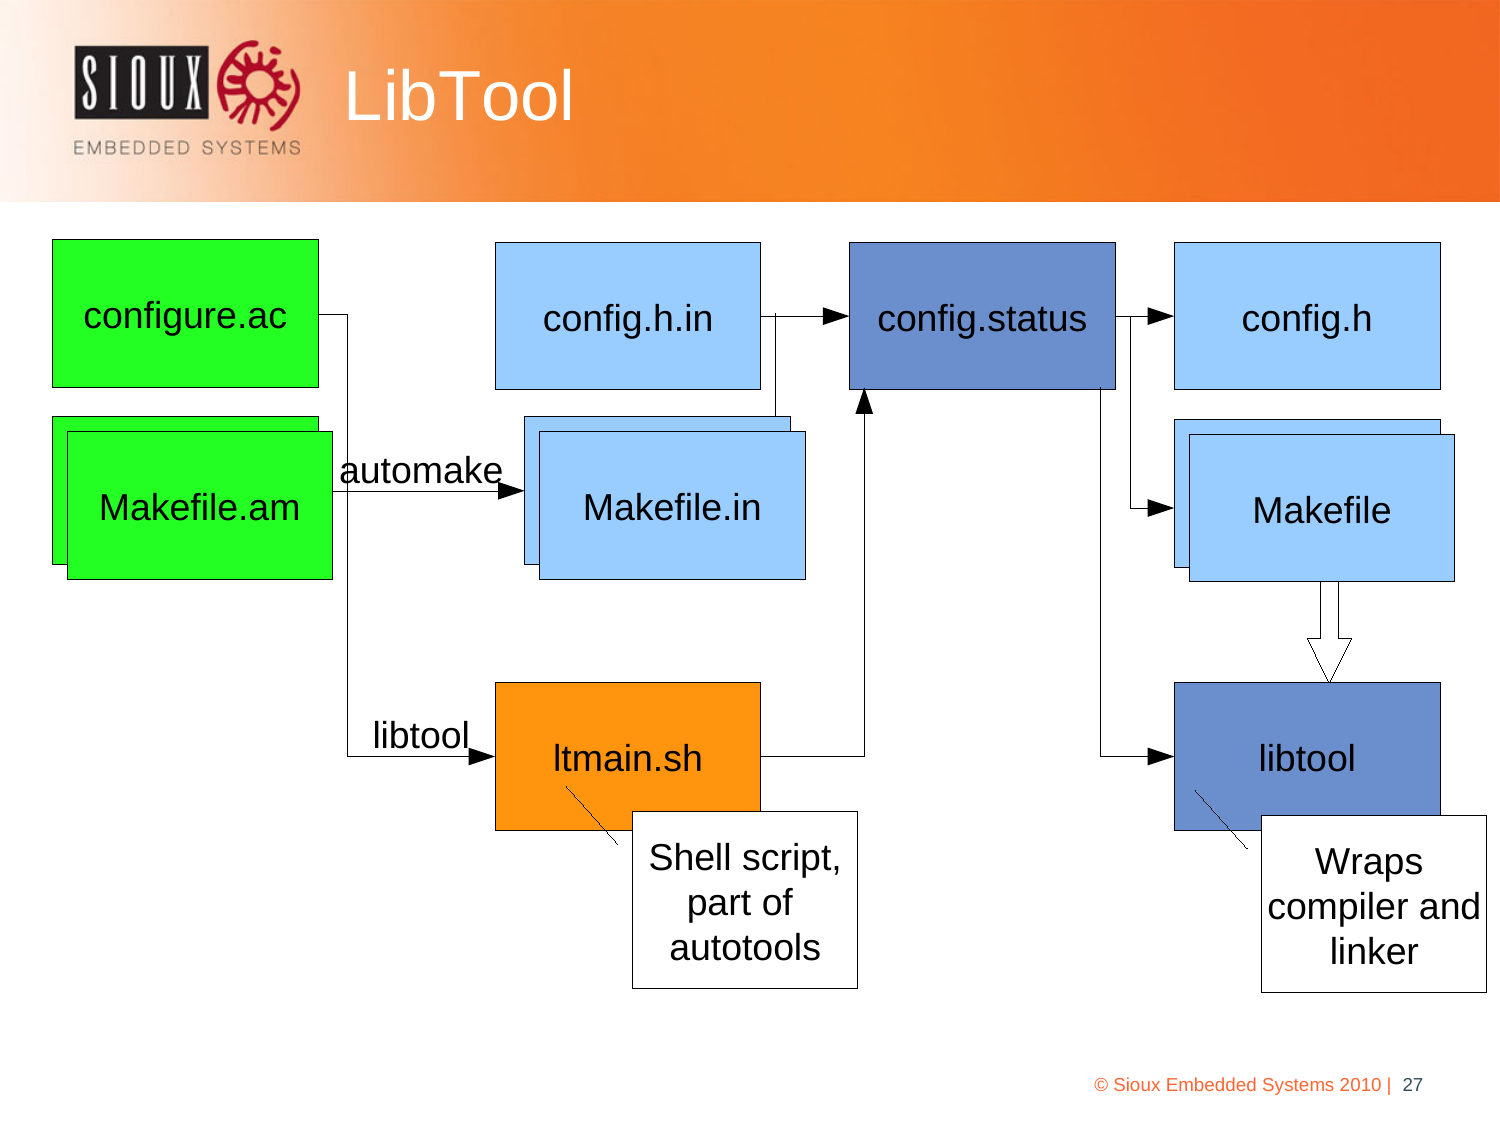

# LibTool
configure.ac
config.h.in
config.status
config.h
Makefile.am
Makefile.in
Makefile
Makefile.am
Makefile.in
Makefile
automake
ltmain.sh
libtool
libtool
Shell script,
part of
autotools
Wraps
compiler and
linker
27
© Sioux Embedded Systems 2010